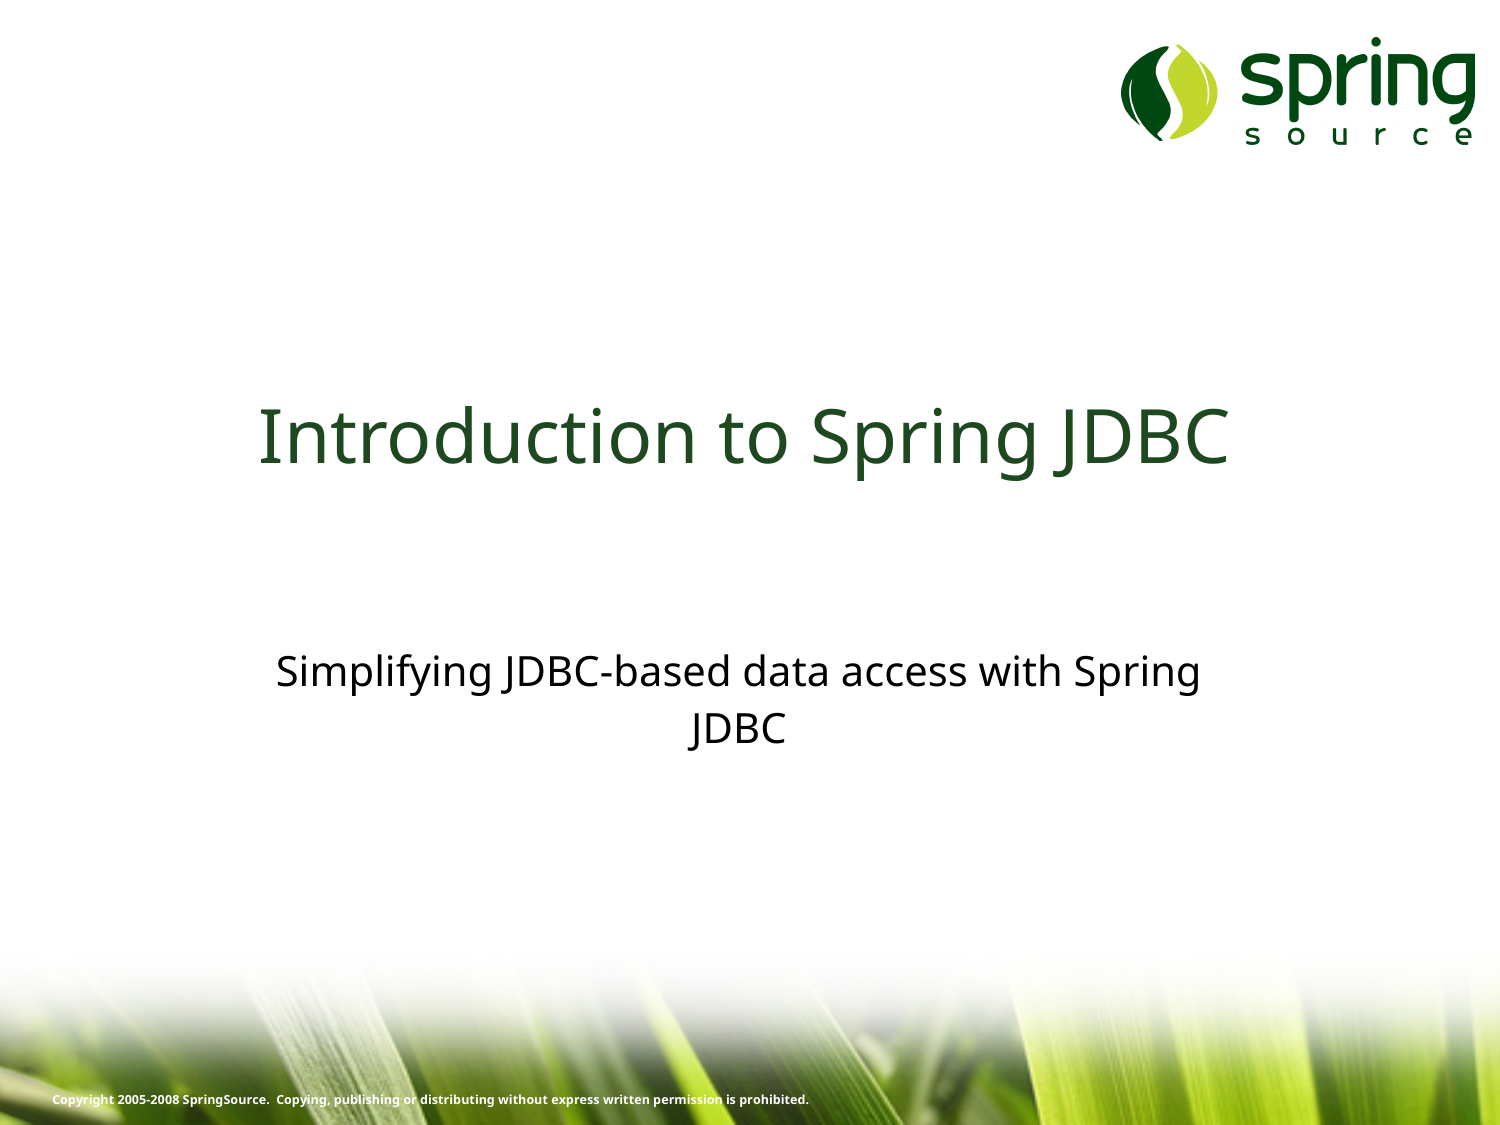

# Introduction to Spring JDBC
Simplifying JDBC-based data access with Spring JDBC